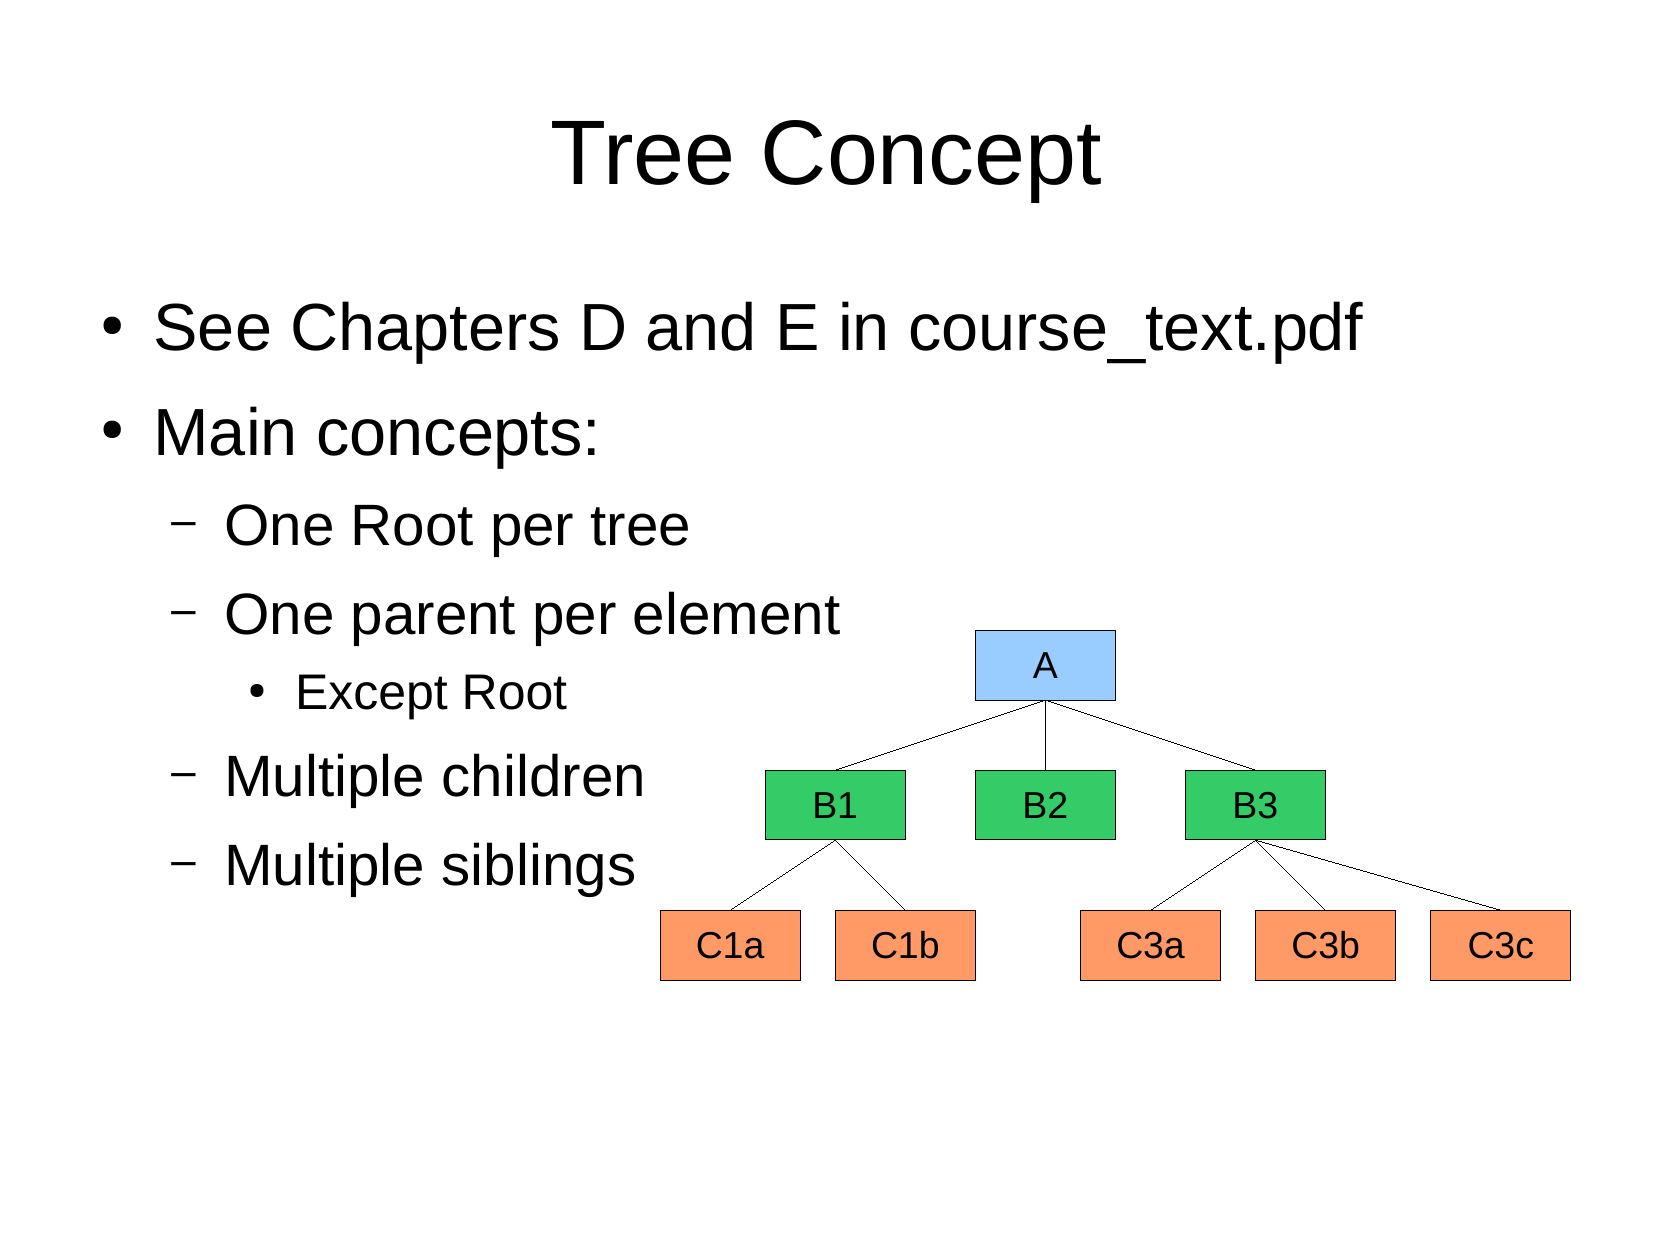

# Tree Concept
See Chapters D and E in course_text.pdf
Main concepts:
One Root per tree
One parent per element
Except Root
Multiple children
Multiple siblings
A
B1
B2
B3
C1a
C1b
C3a
C3b
C3c